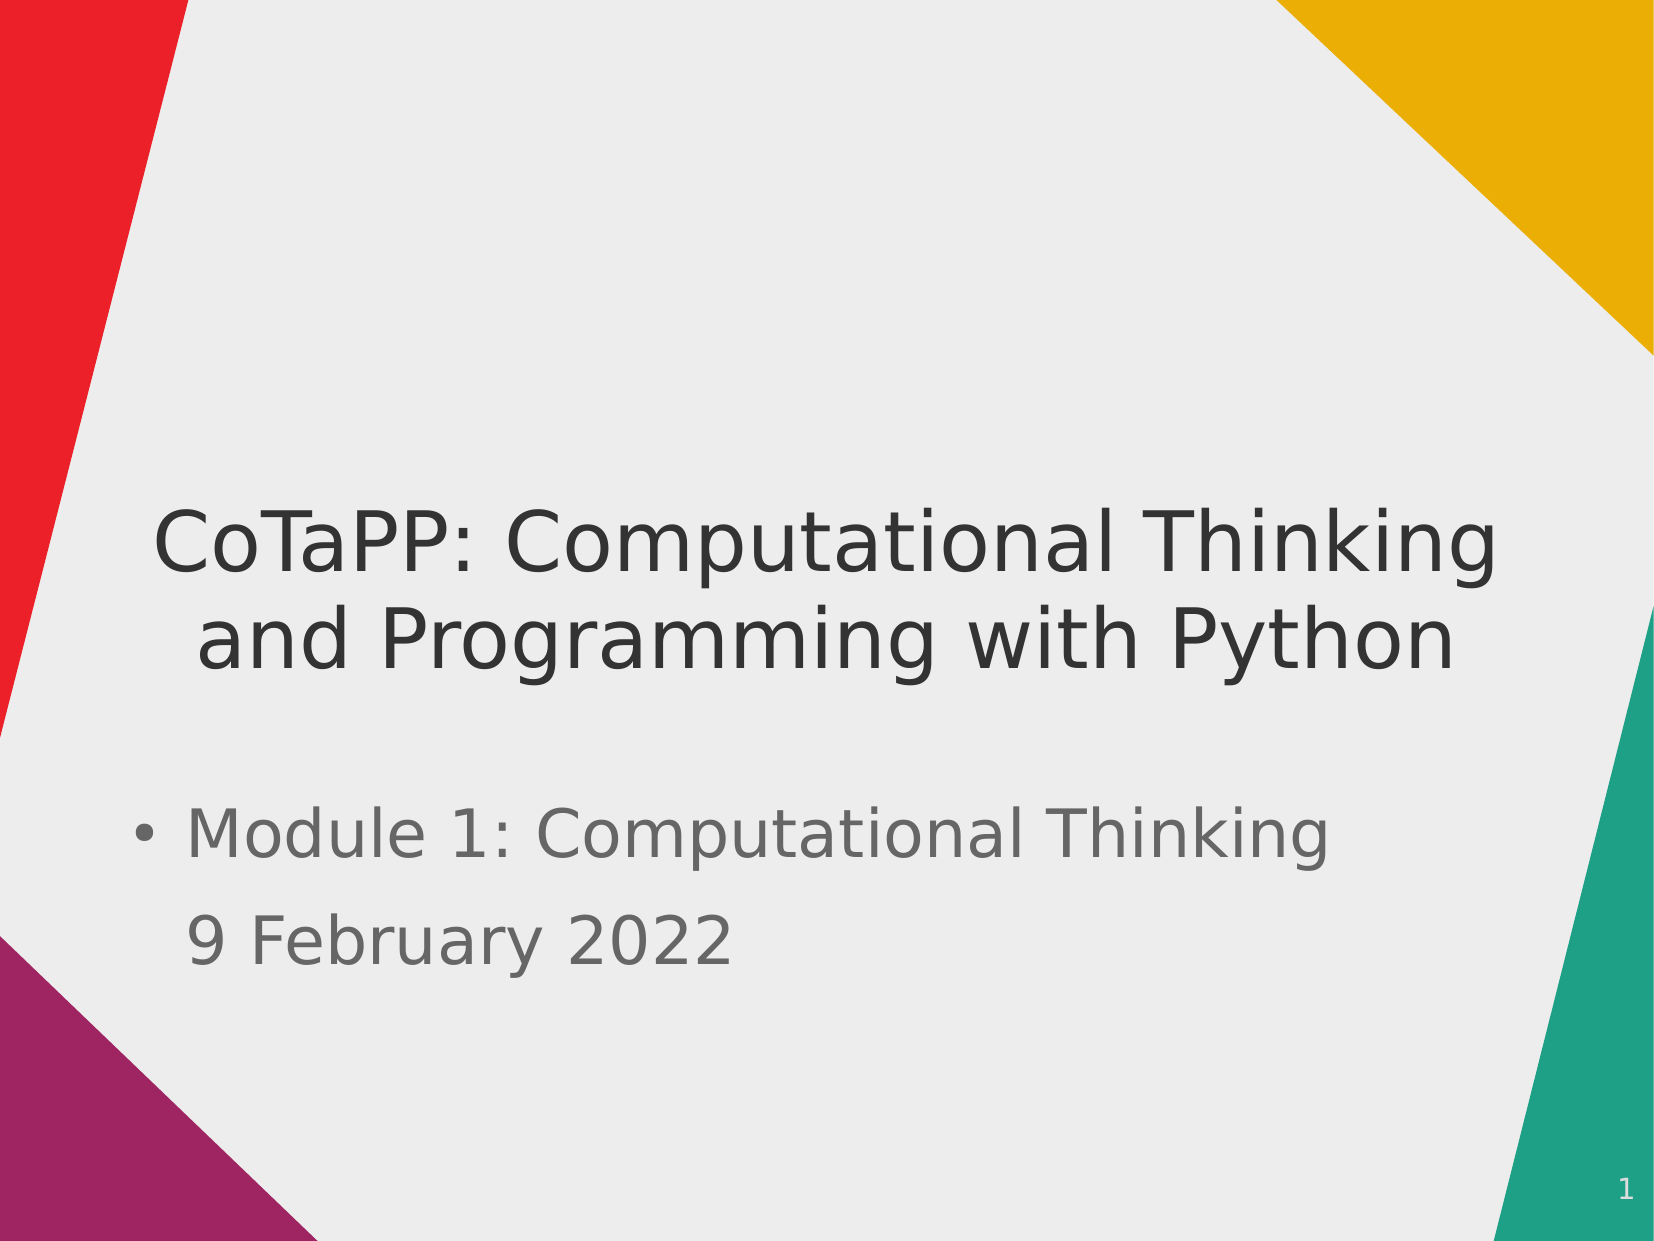

# CoTaPP: Computational Thinking and Programming with Python
Module 1: Computational Thinking
9 February 2022
1